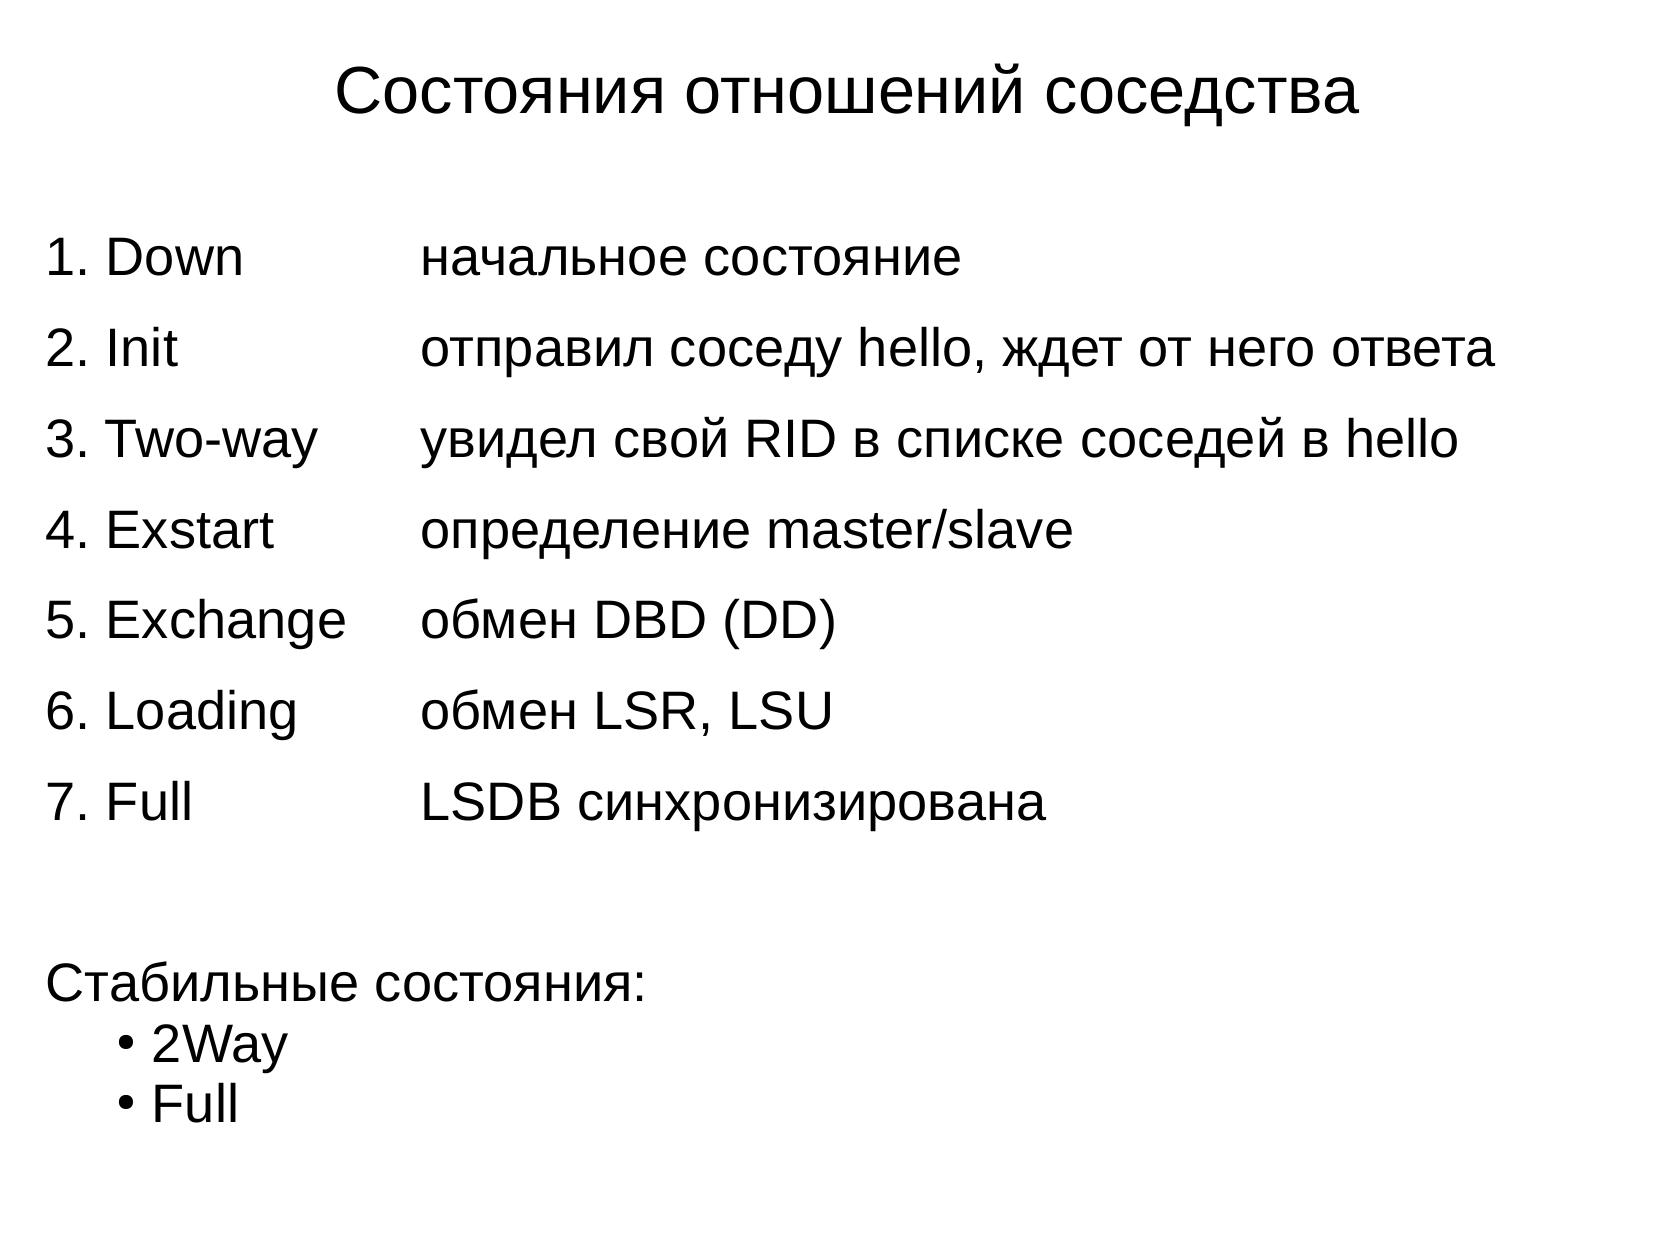

# Состояния отношений соседства
1. Down 		начальное состояние
2. Init 				отправил соседу hello, ждет от него ответа
3. Two-way 	 	увидел свой RID в списке соседей в hello
4. Exstart 	 	определение master/slave
5. Exchange 	обмен DBD (DD)
6. Loading 	 	обмен LSR, LSU
7. Full 			LSDB синхронизирована
Стабильные состояния:
2Way
Full